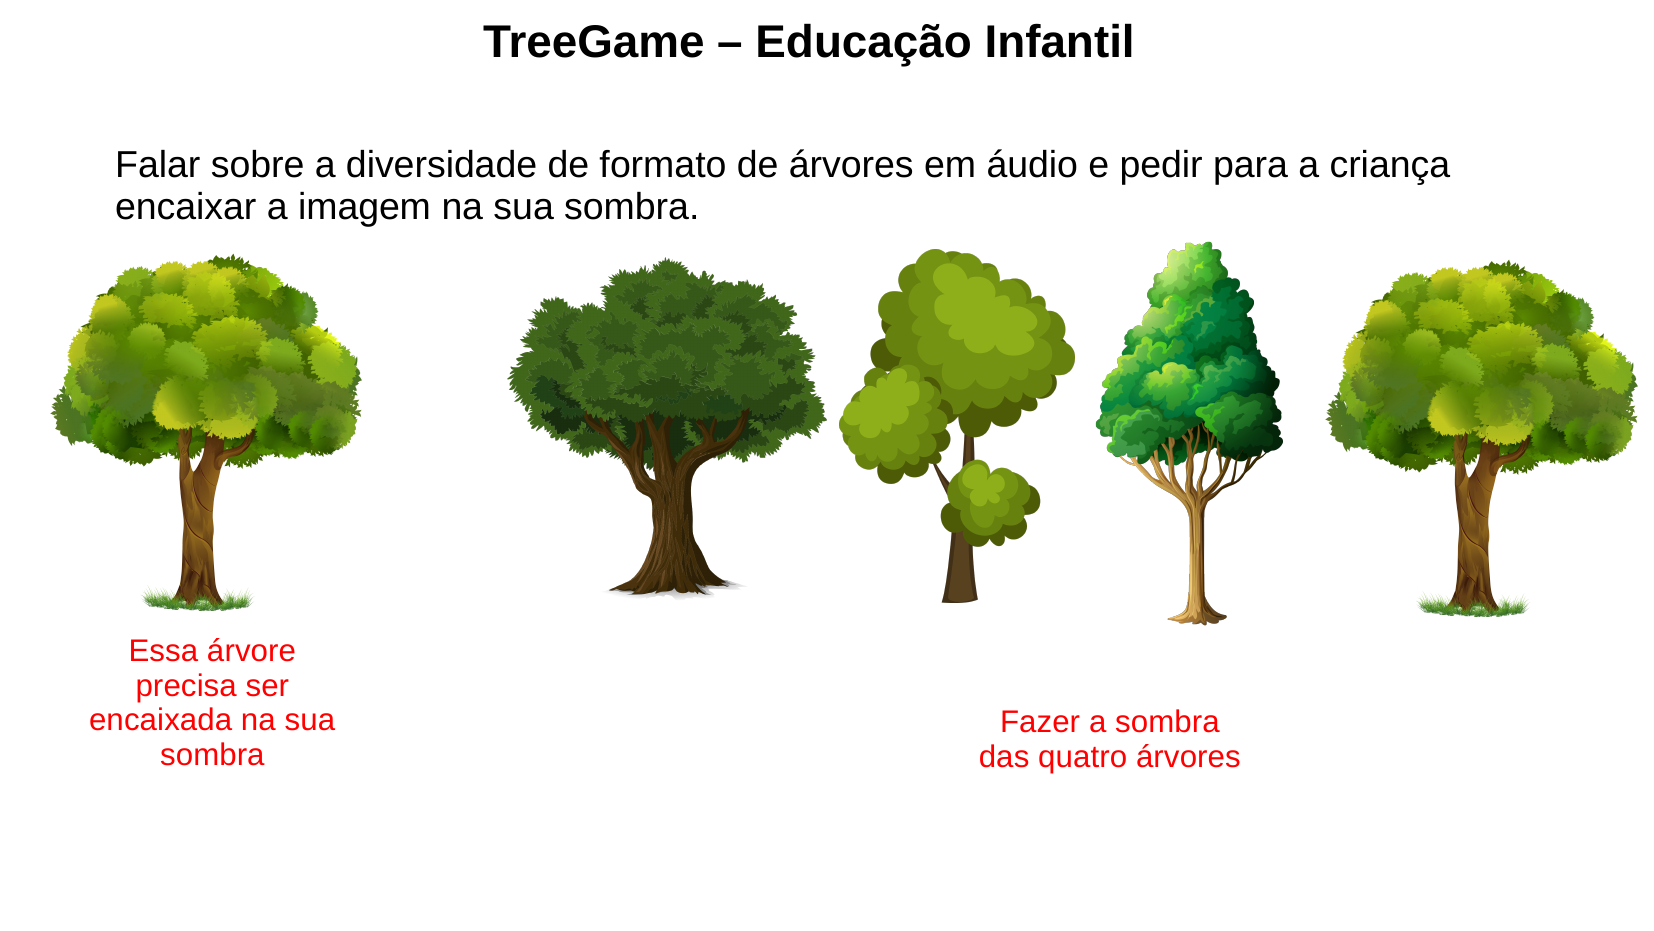

# TreeGame – Educação Infantil
Falar sobre a diversidade de formato de árvores em áudio e pedir para a criança encaixar a imagem na sua sombra.
Essa árvore precisa ser encaixada na sua sombra
Fazer a sombra das quatro árvores